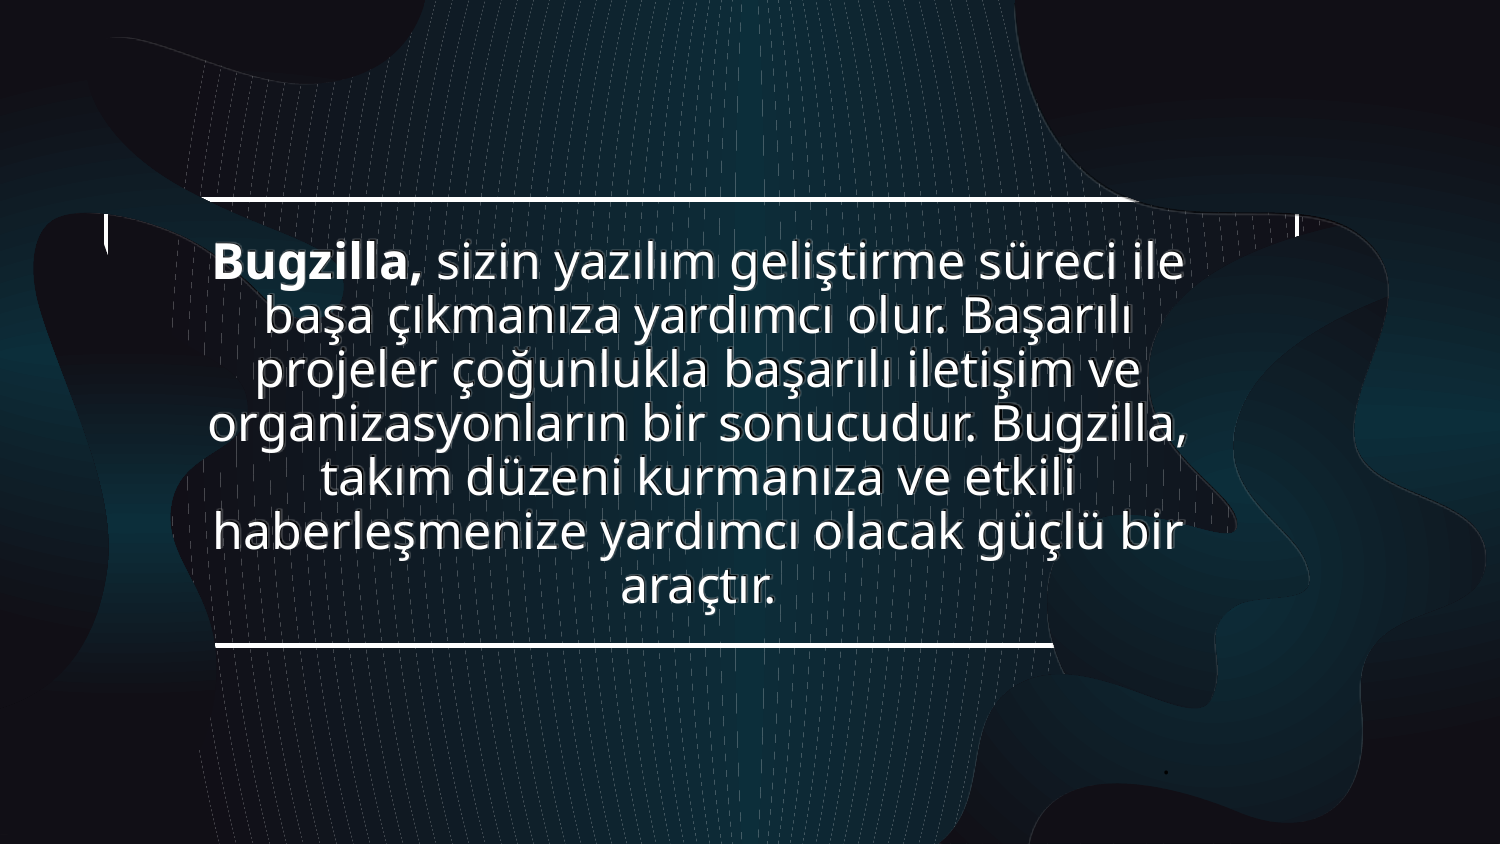

# Bugzilla, sizin yazılım geliştirme süreci ile başa çıkmanıza yardımcı olur. Başarılı projeler çoğunlukla başarılı iletişim ve organizasyonların bir sonucudur. Bugzilla, takım düzeni kurmanıza ve etkili haberleşmenize yardımcı olacak güçlü bir araçtır.
.